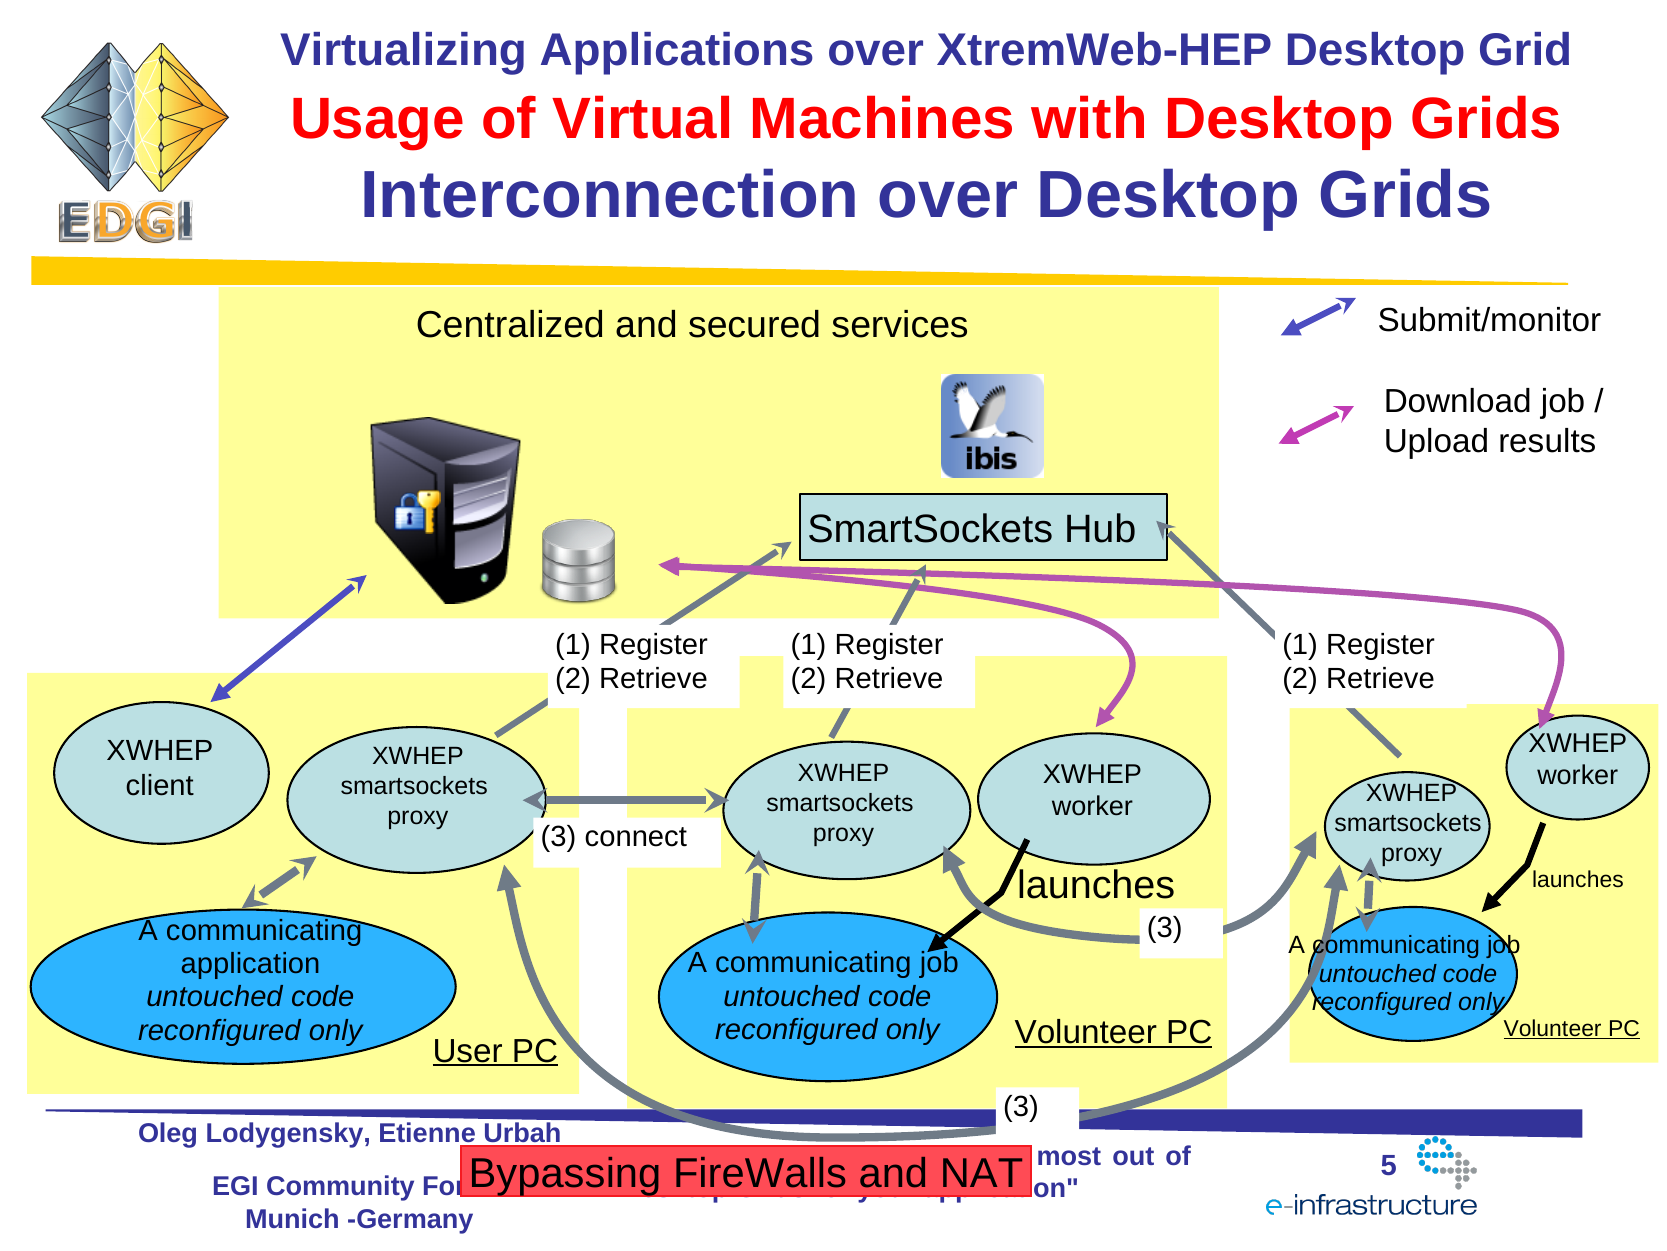

Virtualizing Applications over XtremWeb-HEP Desktop Grid
Usage of Virtual Machines with Desktop Grids
Interconnection over Desktop Grids
Submit/monitor
Centralized and secured services
Download job / Upload results
SmartSockets Hub
(1) Register
(2) Retrieve
(1) Register
(2) Retrieve
(1) Register
(2) Retrieve
XWHEP
worker
XWHEP
client
XWHEP
smartsockets
proxy
XWHEP
worker
XWHEP
smartsockets
proxy
XWHEP
smartsockets
proxy
(3) connect
launches
launches
(3)
A communicating application
untouched code
reconfigured only
A communicating job
untouched code
reconfigured only
A communicating job
untouched code
reconfigured only
Volunteer PC
Volunteer PC
User PC
(3)
5
Bypassing FireWalls and NAT